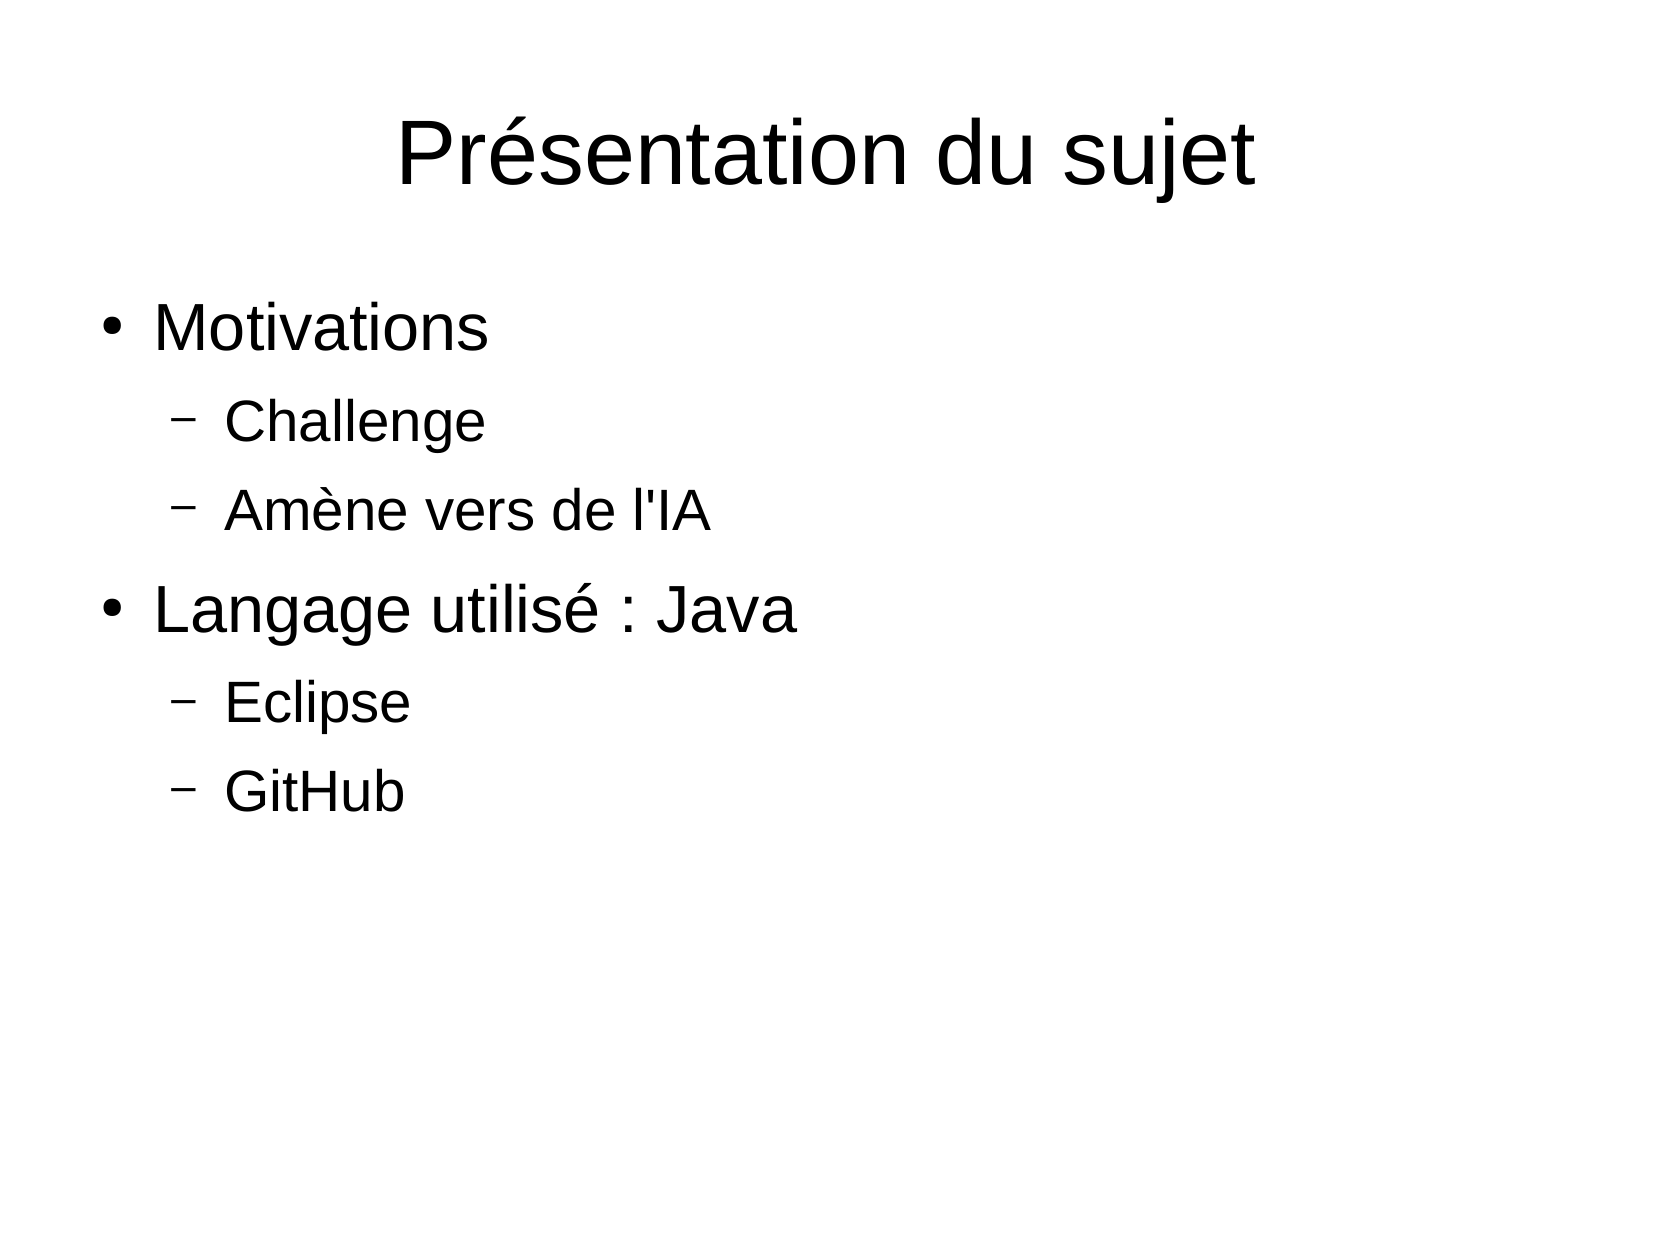

# Présentation du sujet
Motivations
Challenge
Amène vers de l'IA
Langage utilisé : Java
Eclipse
GitHub